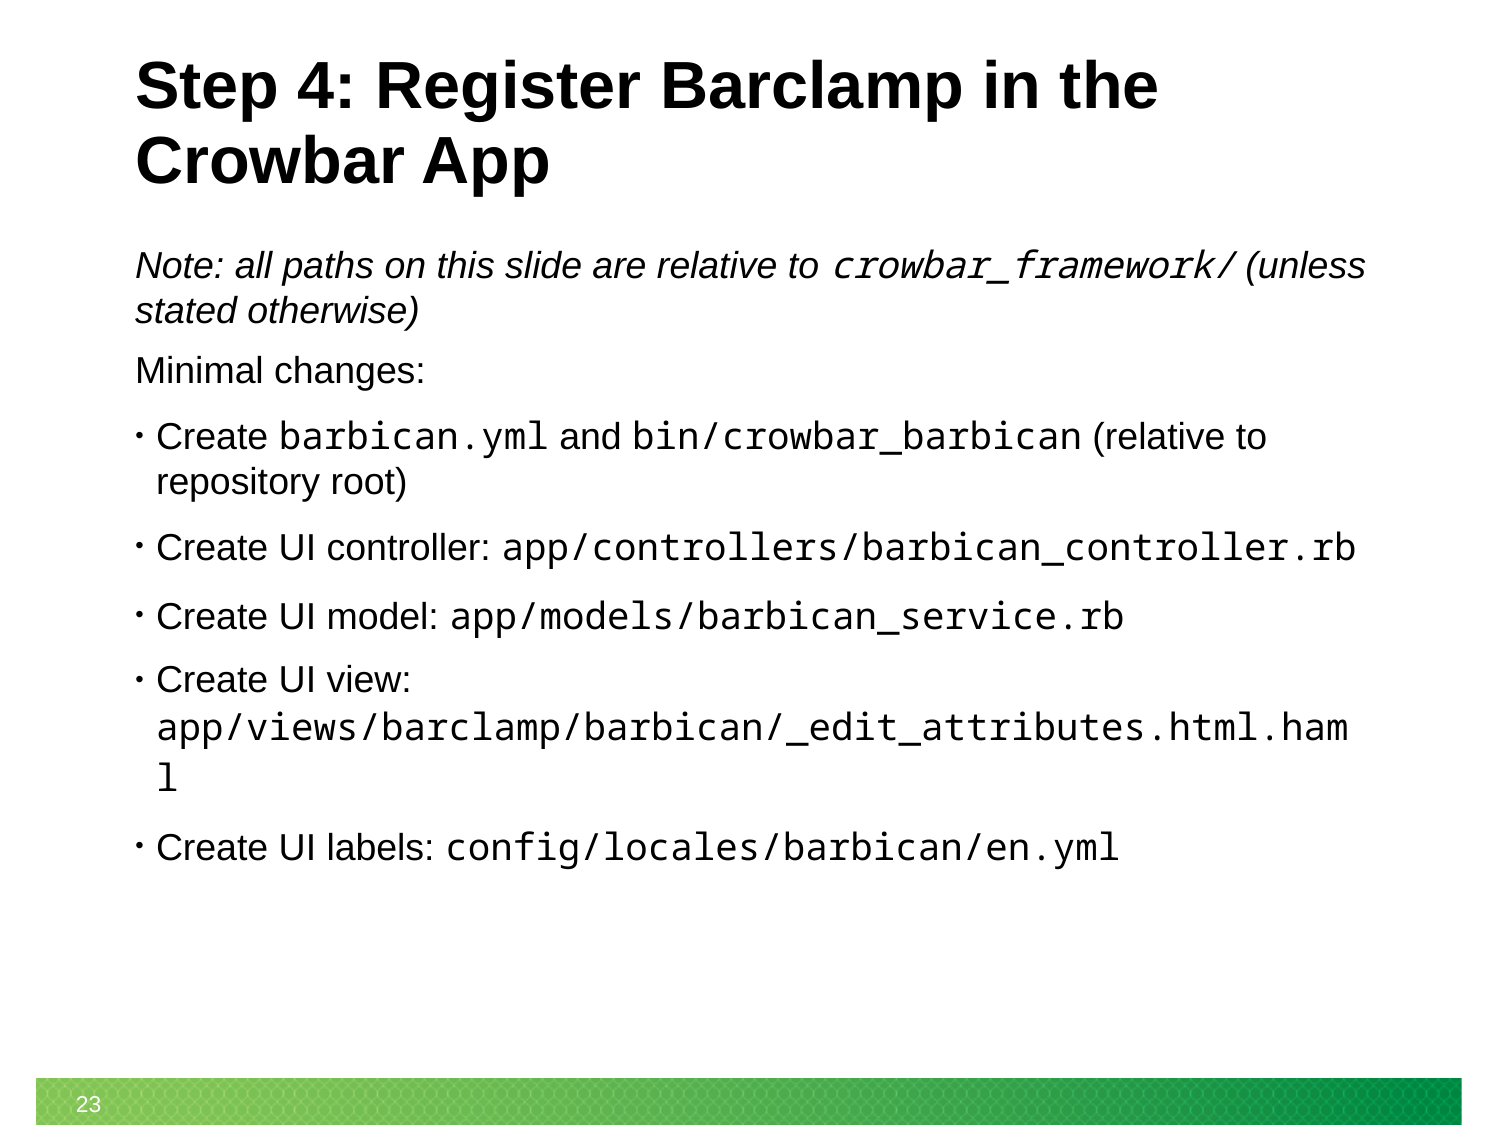

# Step 4: Register Barclamp in the Crowbar App
Note: all paths on this slide are relative to crowbar_framework/ (unless stated otherwise)
Minimal changes:
Create barbican.yml and bin/crowbar_barbican (relative to repository root)
Create UI controller: app/controllers/barbican_controller.rb
Create UI model: app/models/barbican_service.rb
Create UI view: app/views/barclamp/barbican/_edit_attributes.html.haml
Create UI labels: config/locales/barbican/en.yml